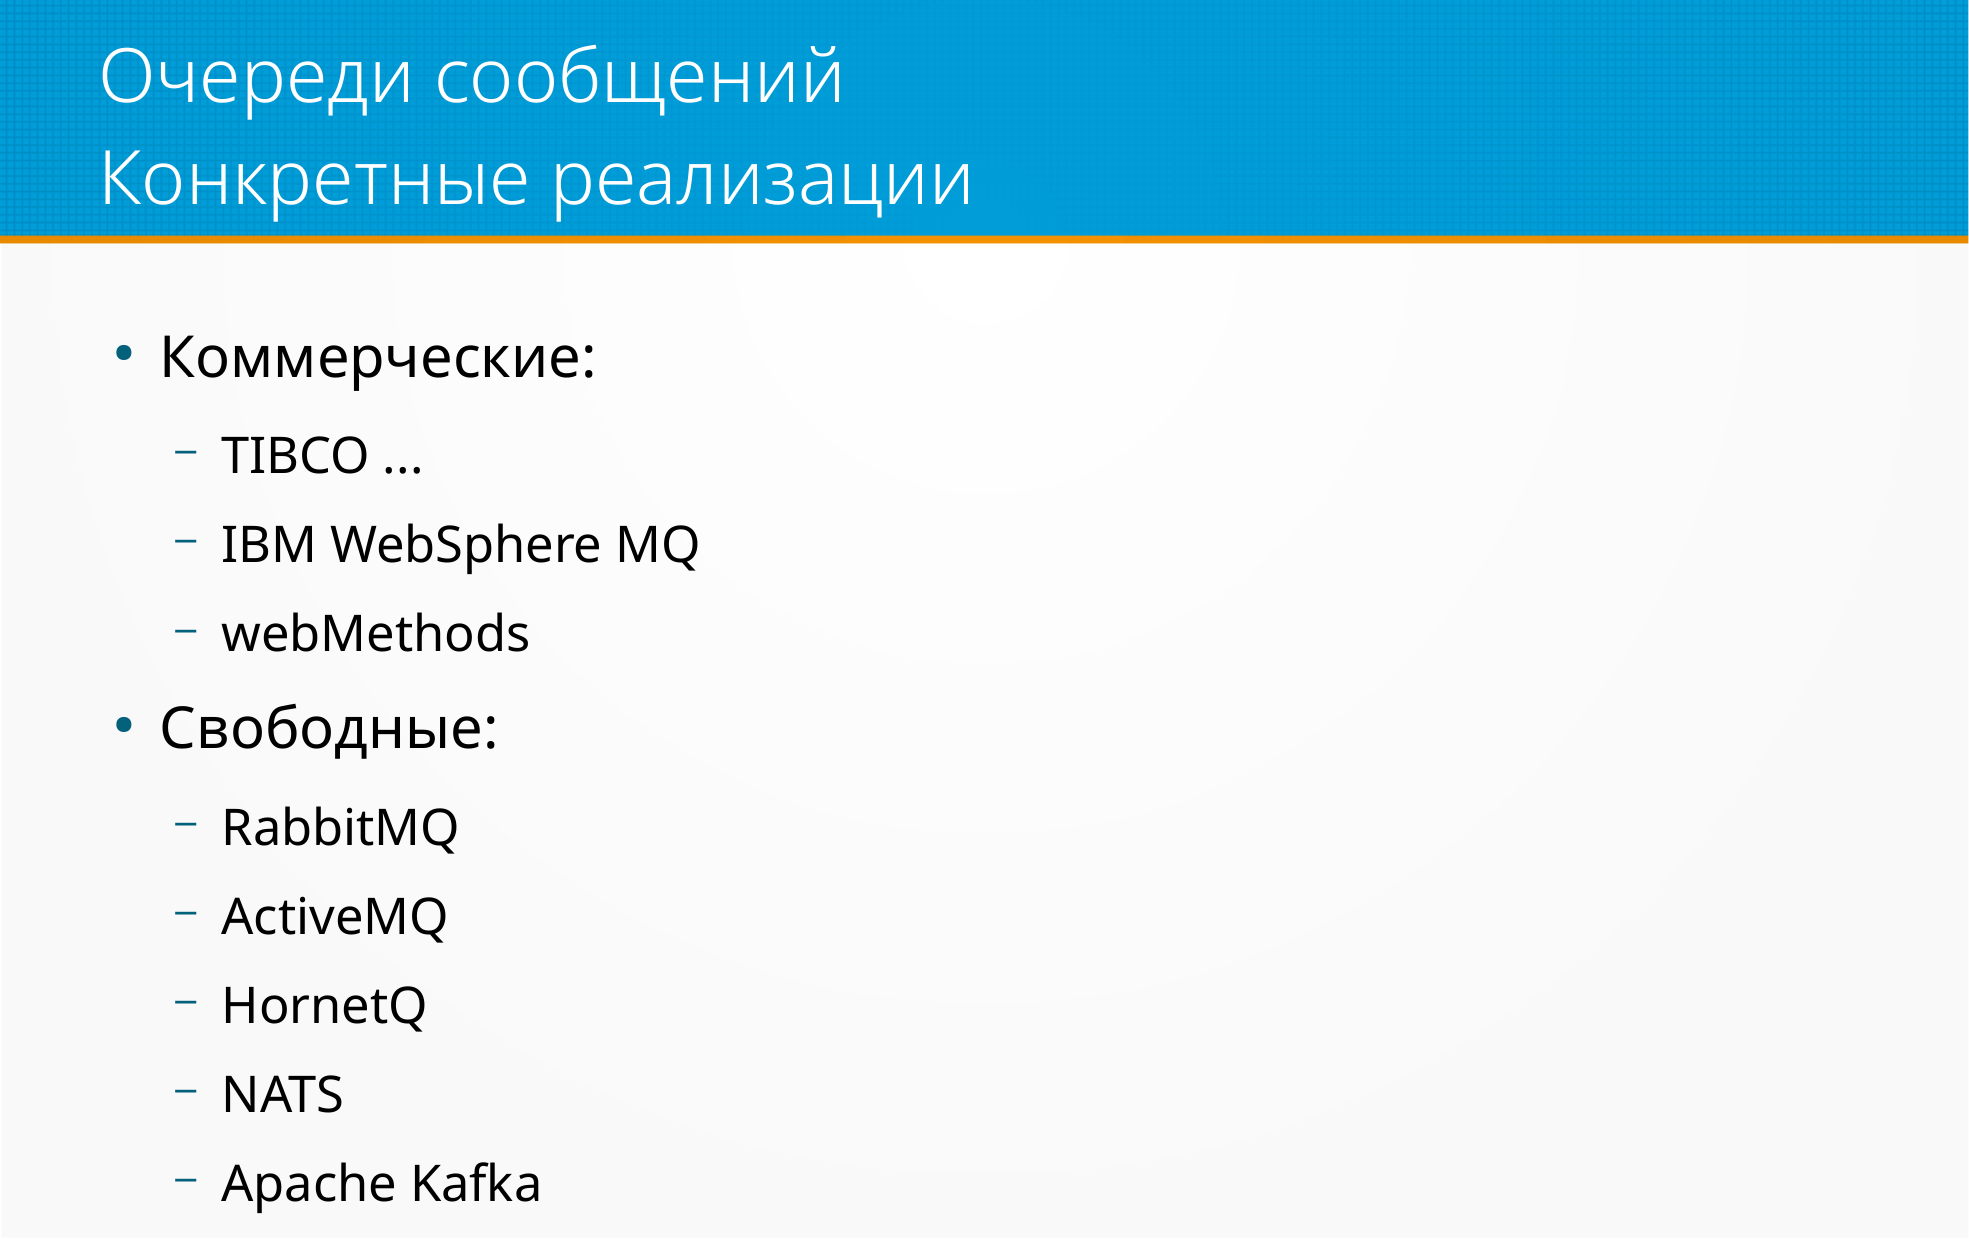

# Очереди сообщений Конкретные реализации
Коммерческие:
TIBCO ...
IBM WebSphere MQ
webMethods
Свободные:
RabbitMQ
ActiveMQ
HornetQ
NATS
Apache Kafka